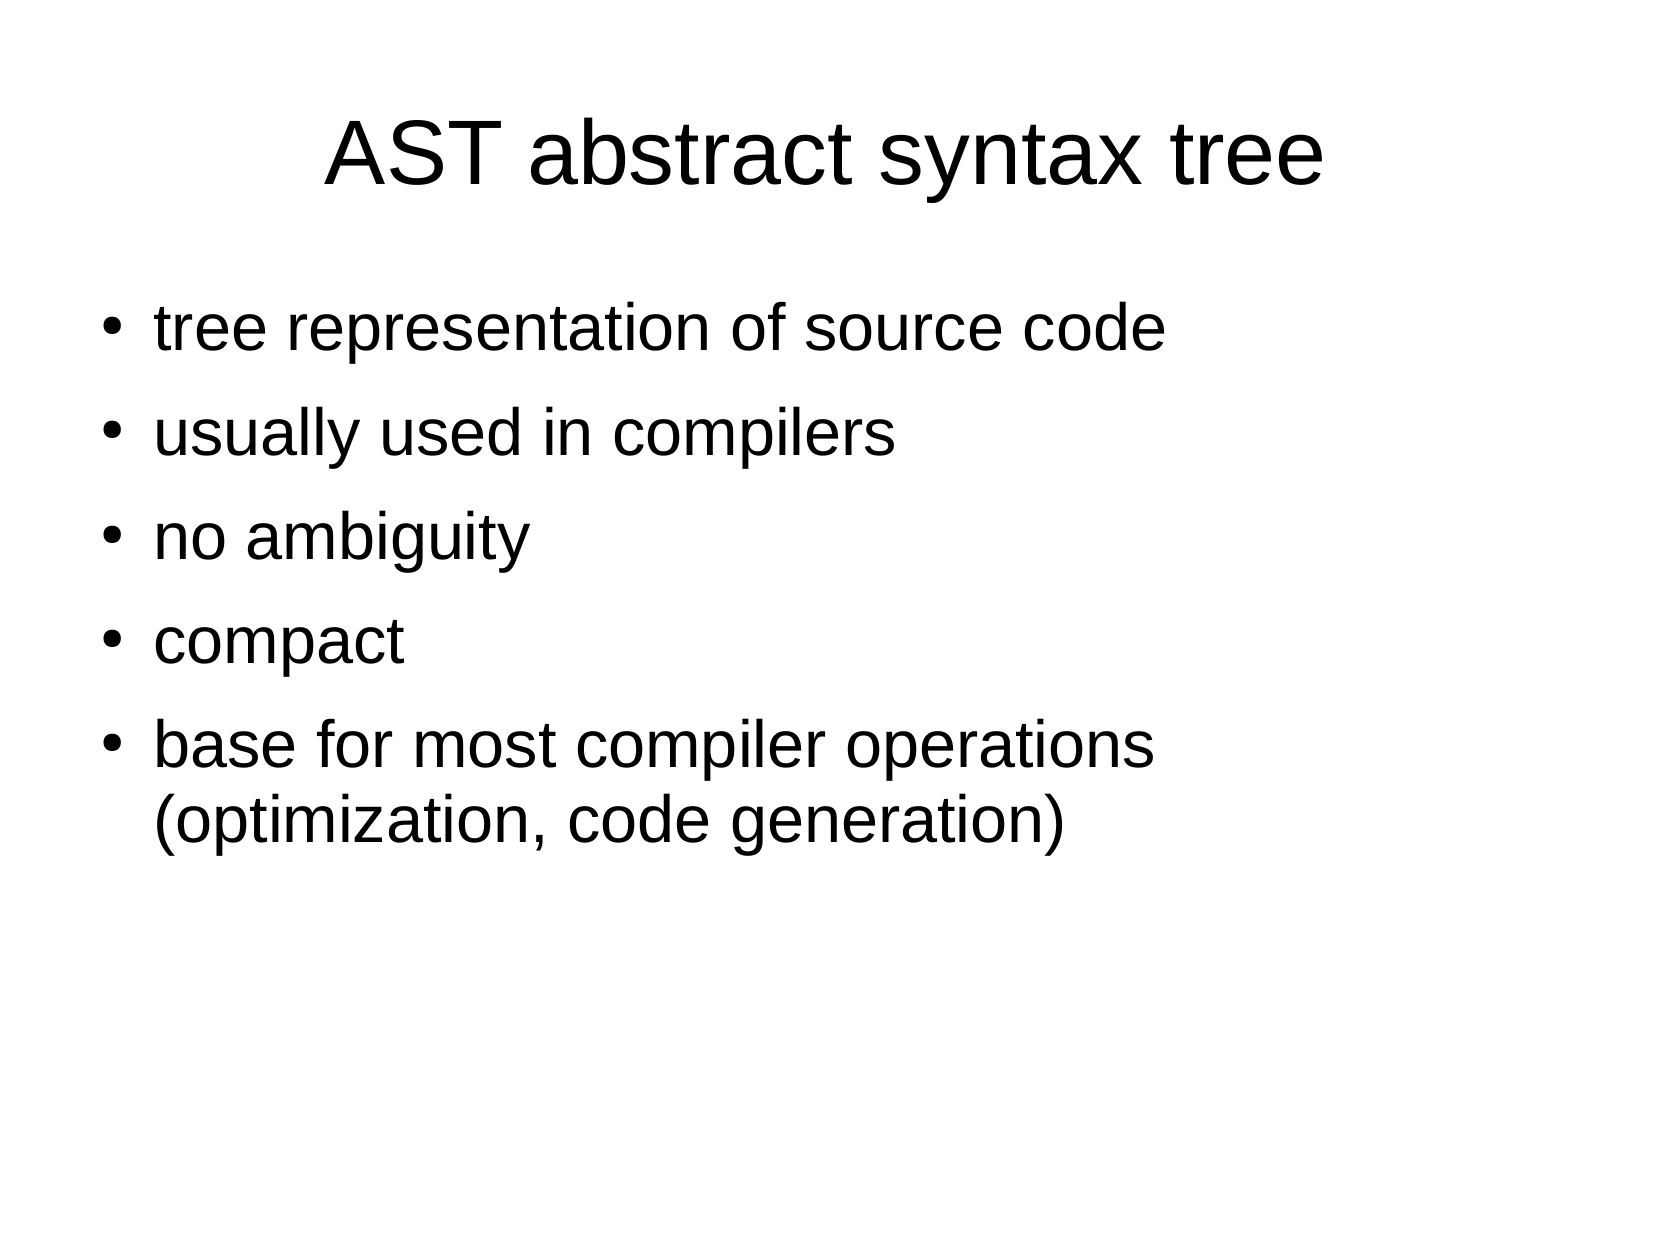

# AST abstract syntax tree
tree representation of source code
usually used in compilers
no ambiguity
compact
base for most compiler operations (optimization, code generation)